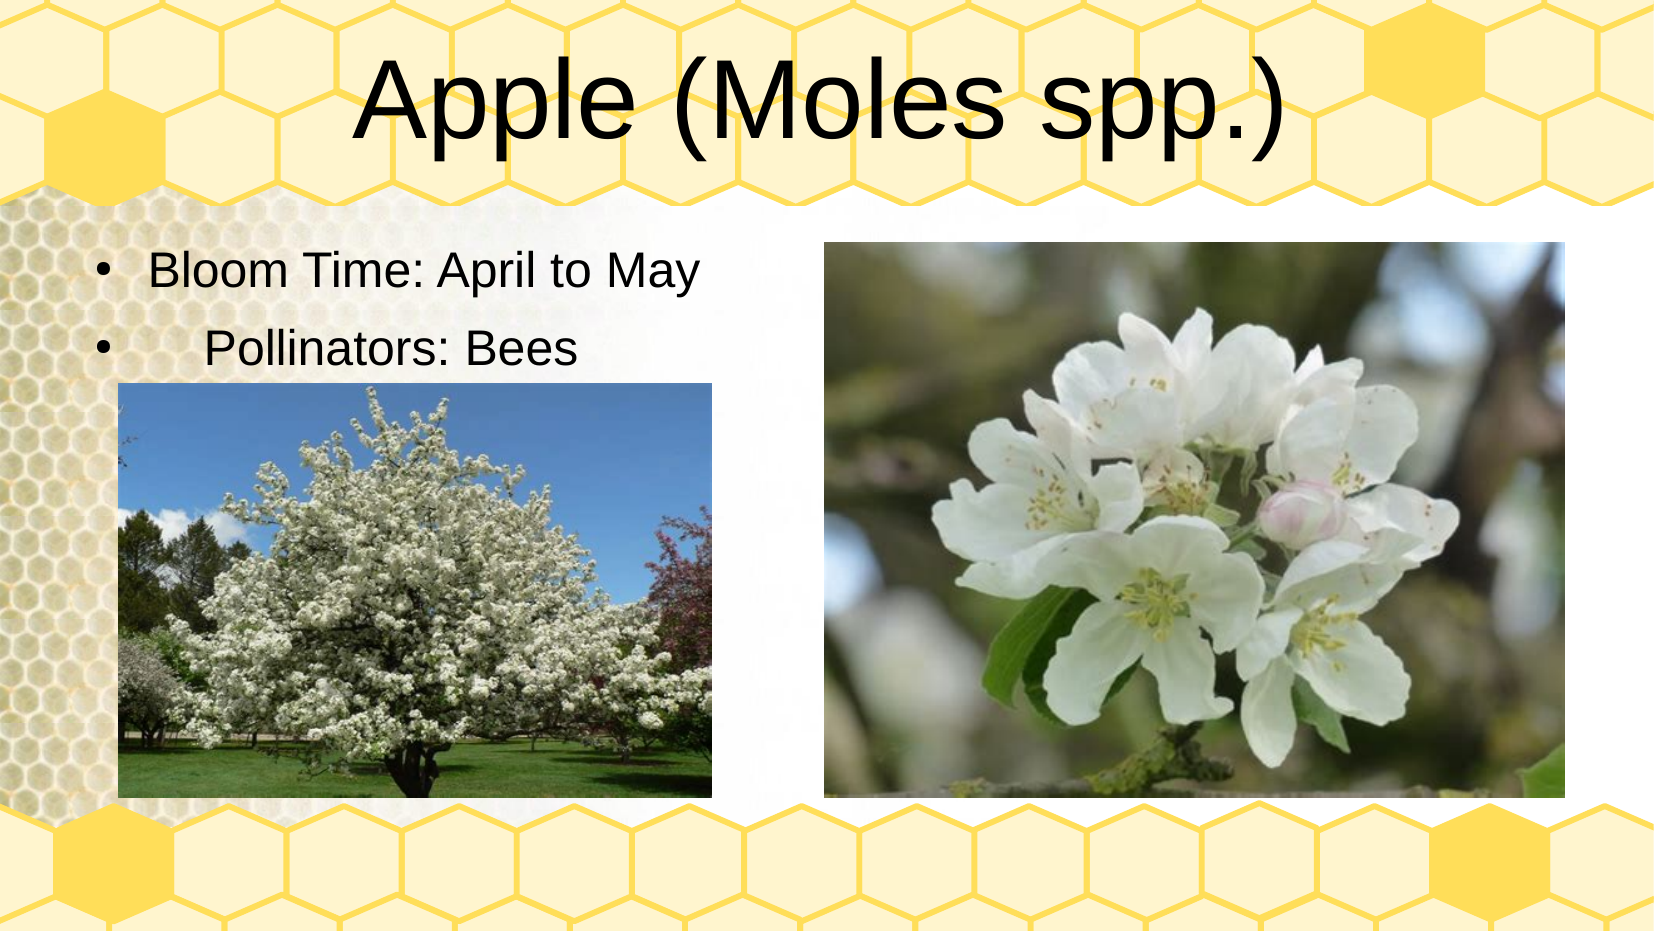

# Apple (Moles spp.)
Bloom Time: April to May
 Pollinators: Bees